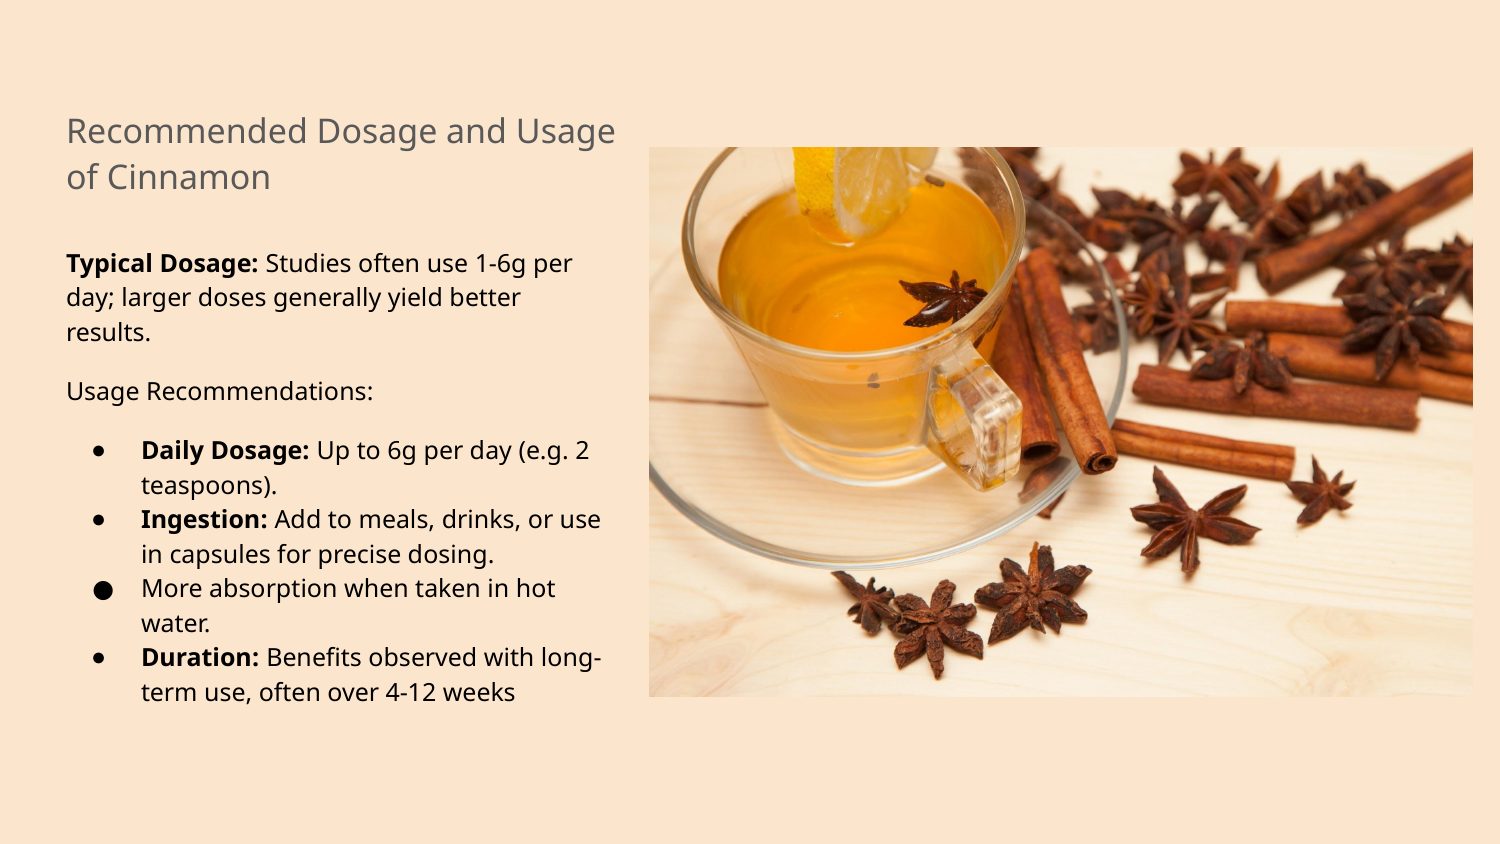

# Recommended Dosage and Usage of Cinnamon
Typical Dosage: Studies often use 1-6g per day; larger doses generally yield better results.
Usage Recommendations:
Daily Dosage: Up to 6g per day (e.g. 2 teaspoons).
Ingestion: Add to meals, drinks, or use in capsules for precise dosing.
More absorption when taken in hot water.
Duration: Benefits observed with long-term use, often over 4-12 weeks​